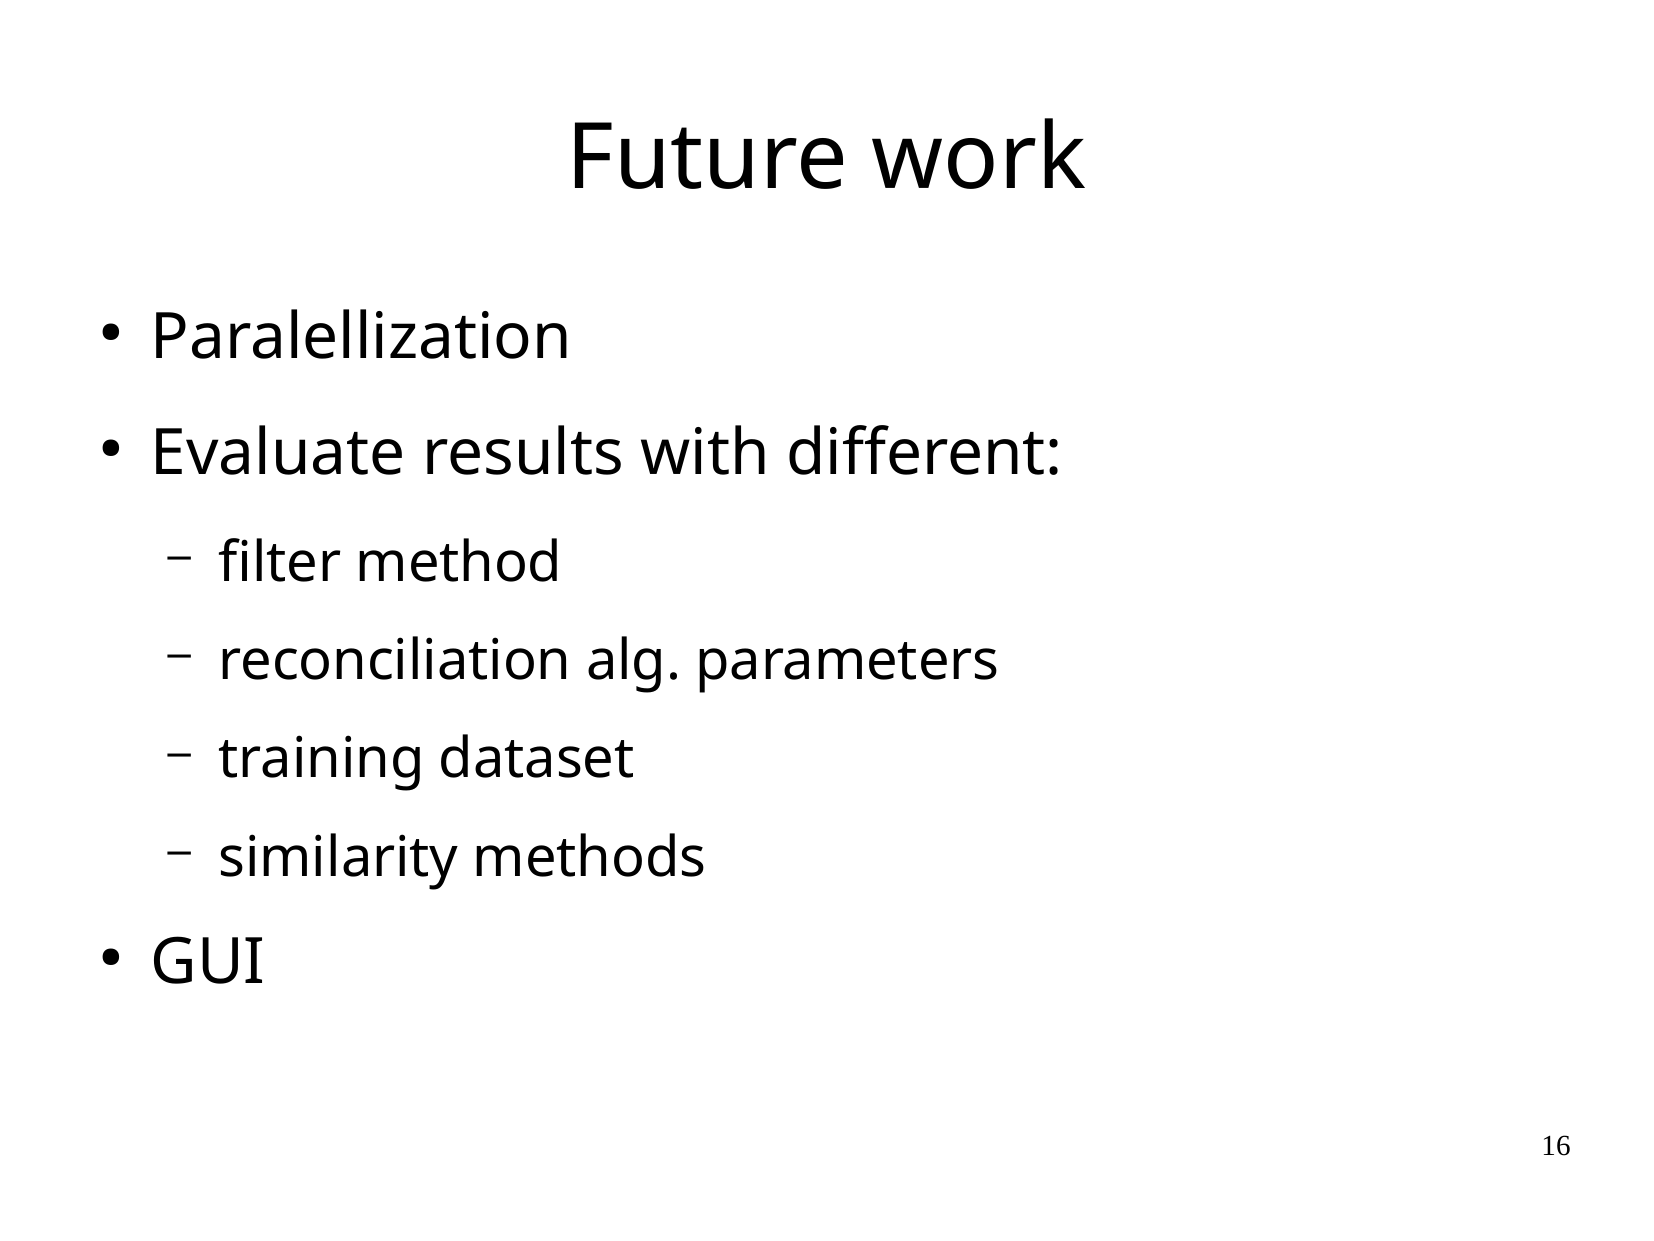

# Future work
Paralellization
Evaluate results with different:
filter method
reconciliation alg. parameters
training dataset
similarity methods
GUI
16